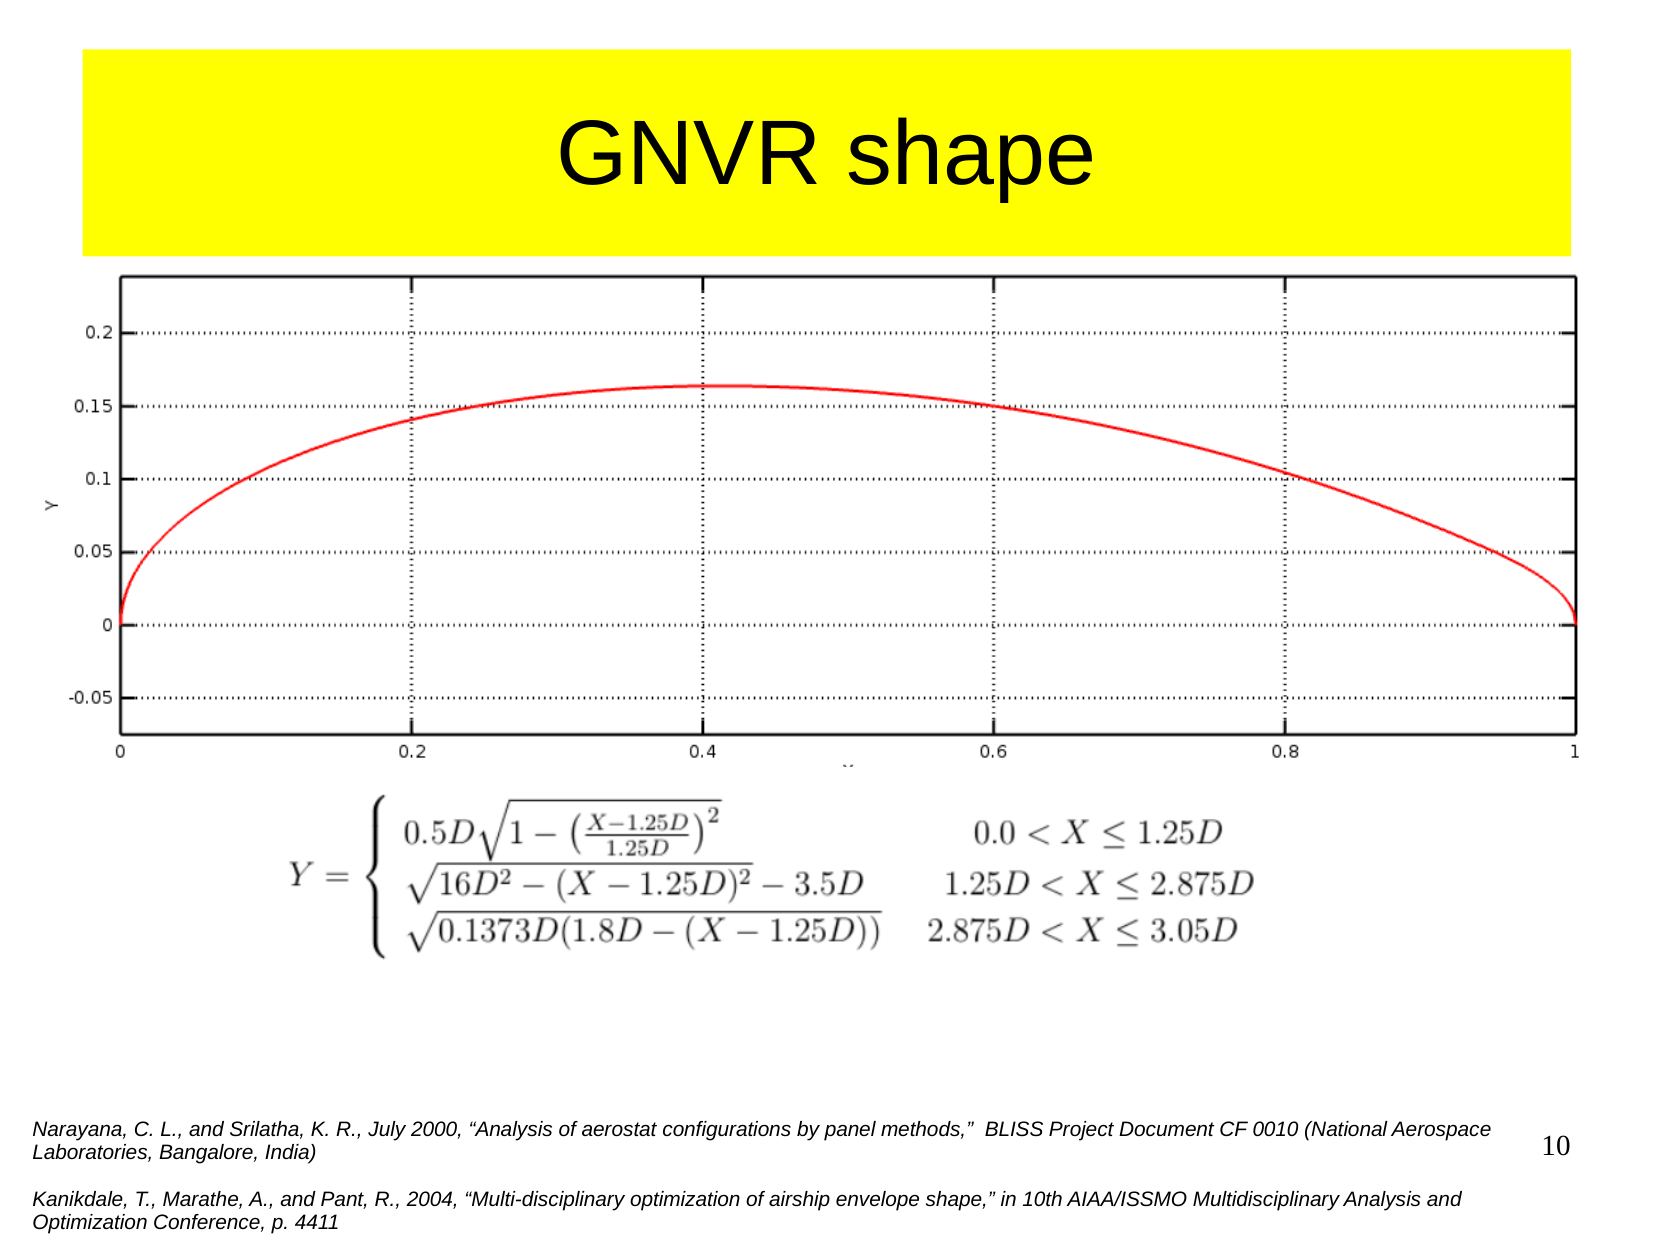

# GNVR shape
Narayana, C. L., and Srilatha, K. R., July 2000, “Analysis of aerostat configurations by panel methods,” BLISS Project Document CF 0010 (National Aerospace Laboratories, Bangalore, India)
Kanikdale, T., Marathe, A., and Pant, R., 2004, “Multi-disciplinary optimization of airship envelope shape,” in 10th AIAA/ISSMO Multidisciplinary Analysis and Optimization Conference, p. 4411
10